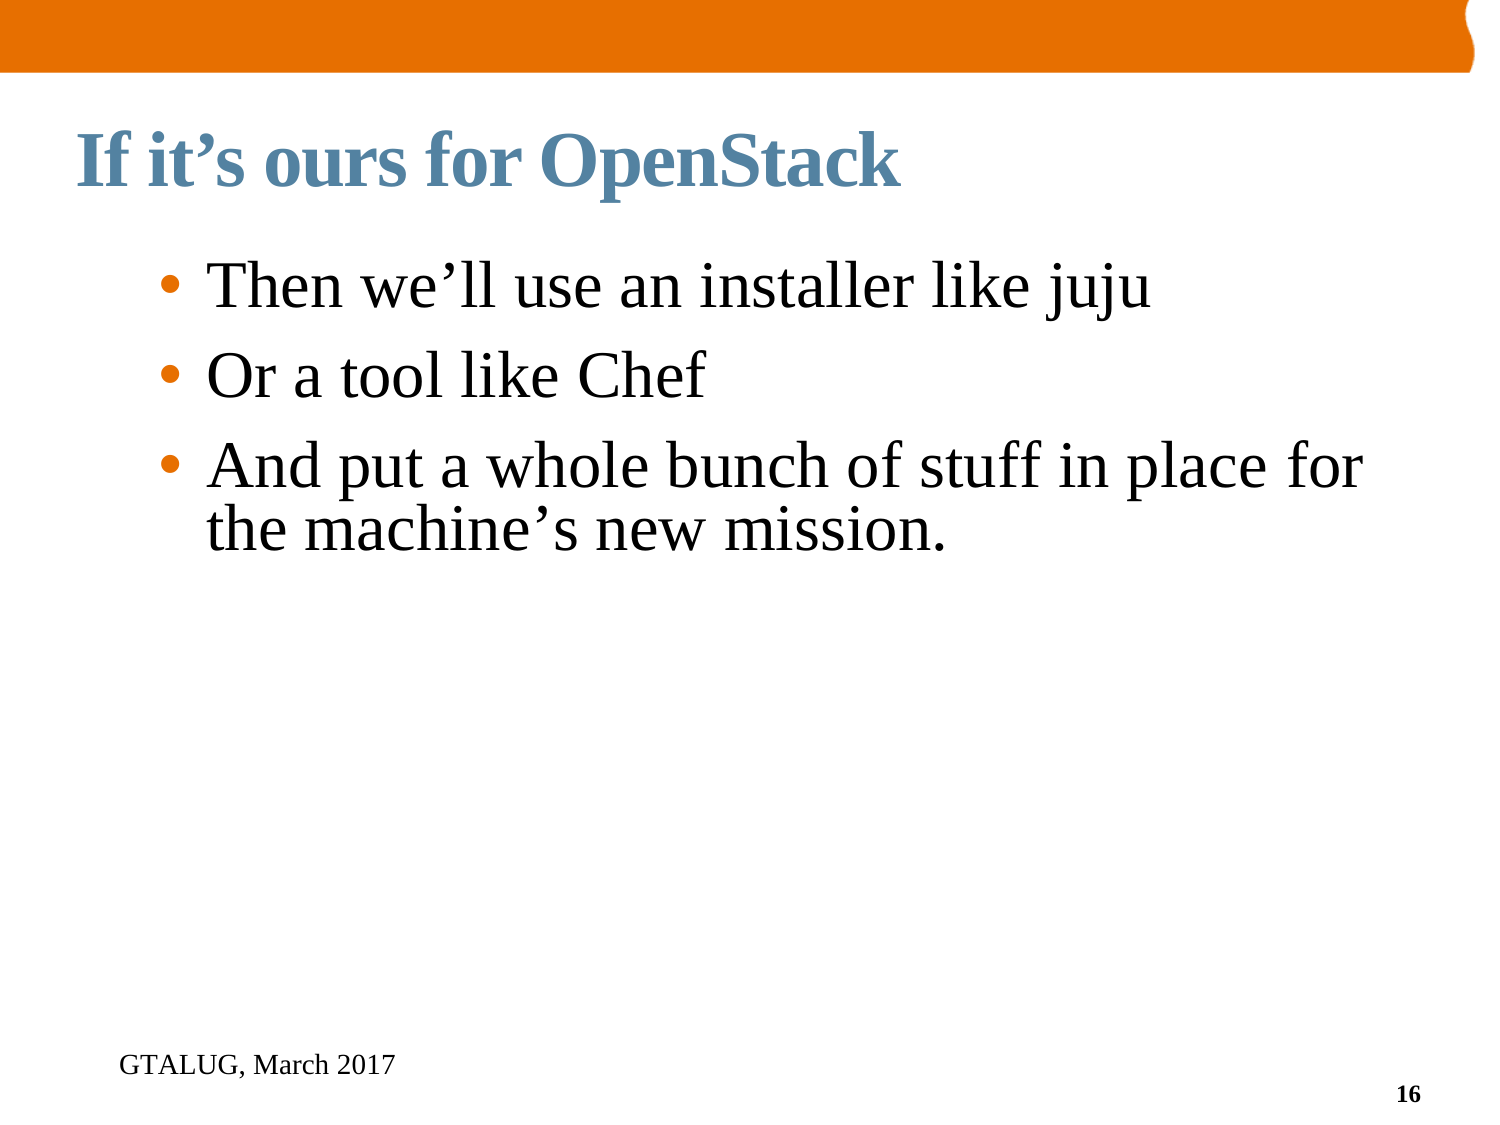

# If it’s ours for OpenStack
Then we’ll use an installer like juju
Or a tool like Chef
And put a whole bunch of stuff in place for the machine’s new mission.